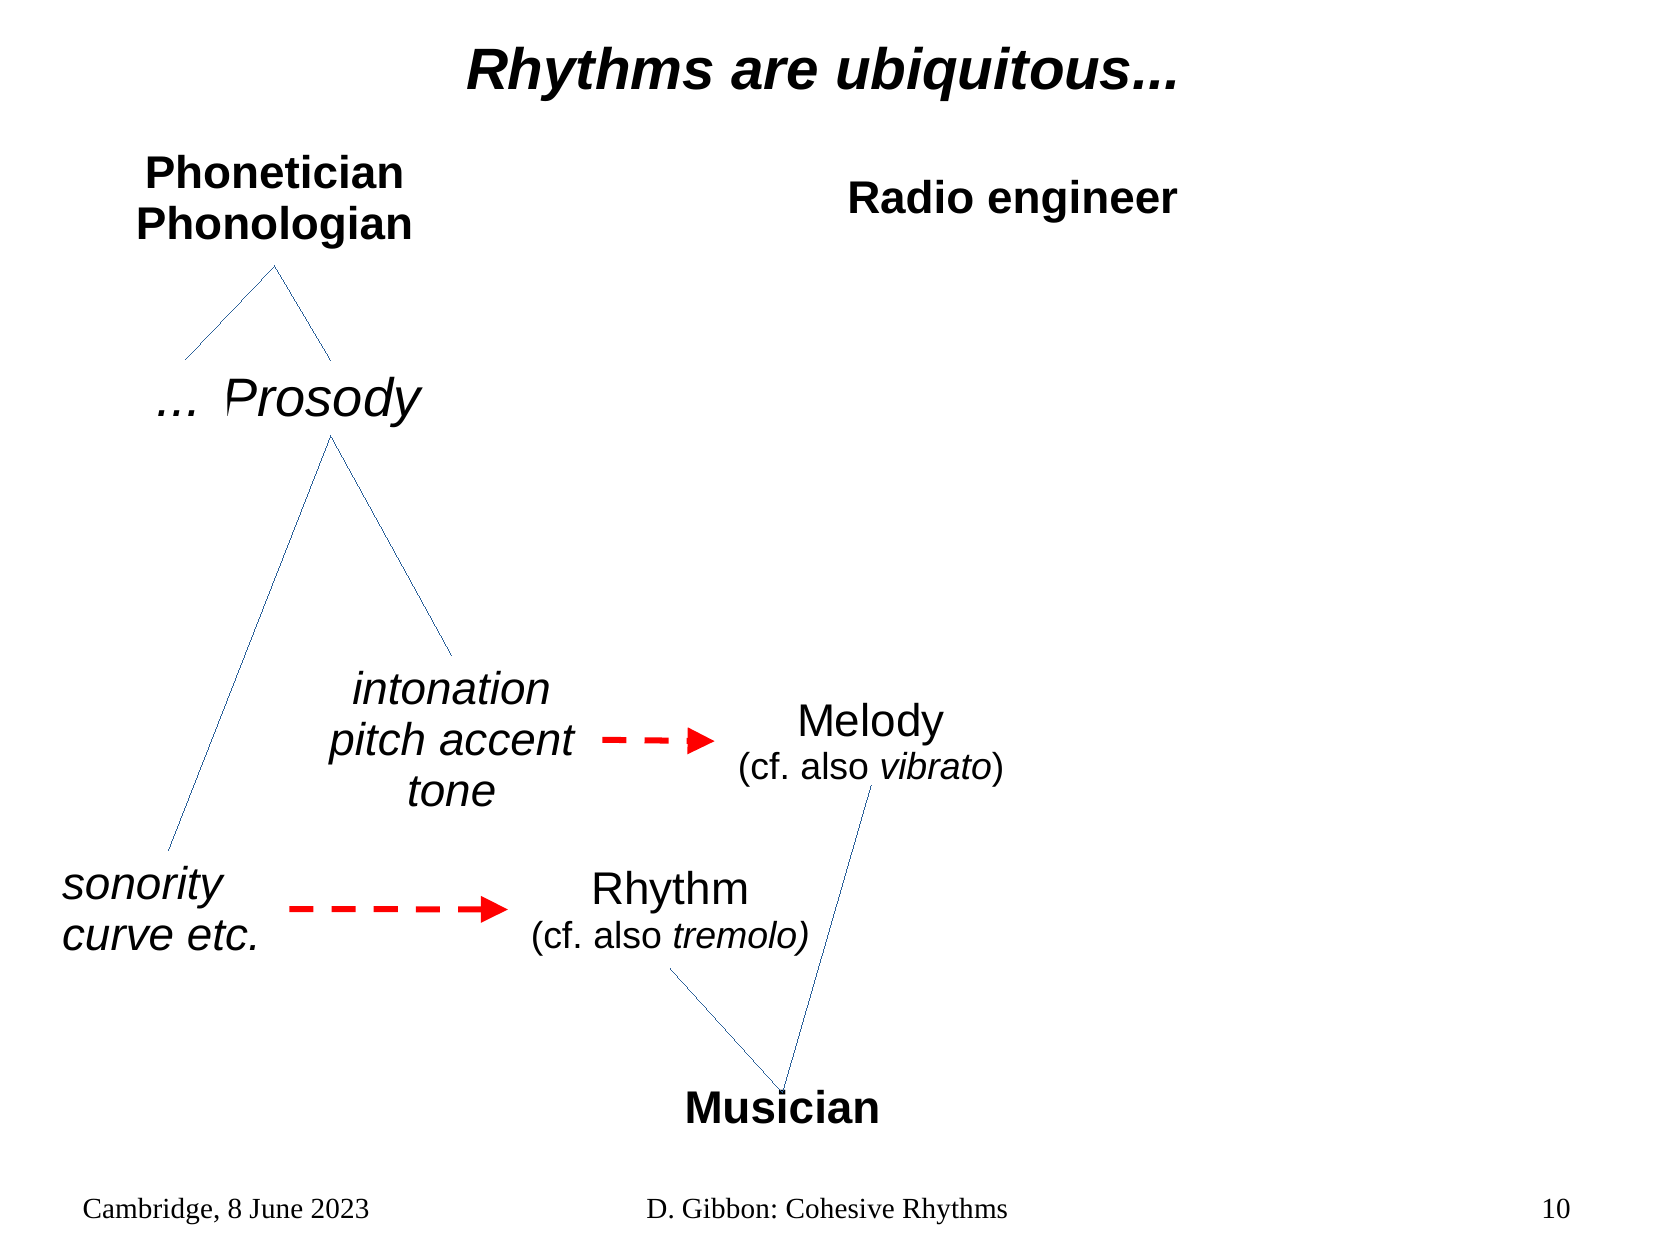

# Rhythms are ubiquitous...
Phonetician
Phonologian
Radio engineer
...
Prosody
intonation
pitch accent
tone
Melody
(cf. also vibrato)
sonority curve etc.
Rhythm
(cf. also tremolo)
Musician
Cambridge, 8 June 2023
D. Gibbon: Cohesive Rhythms
10